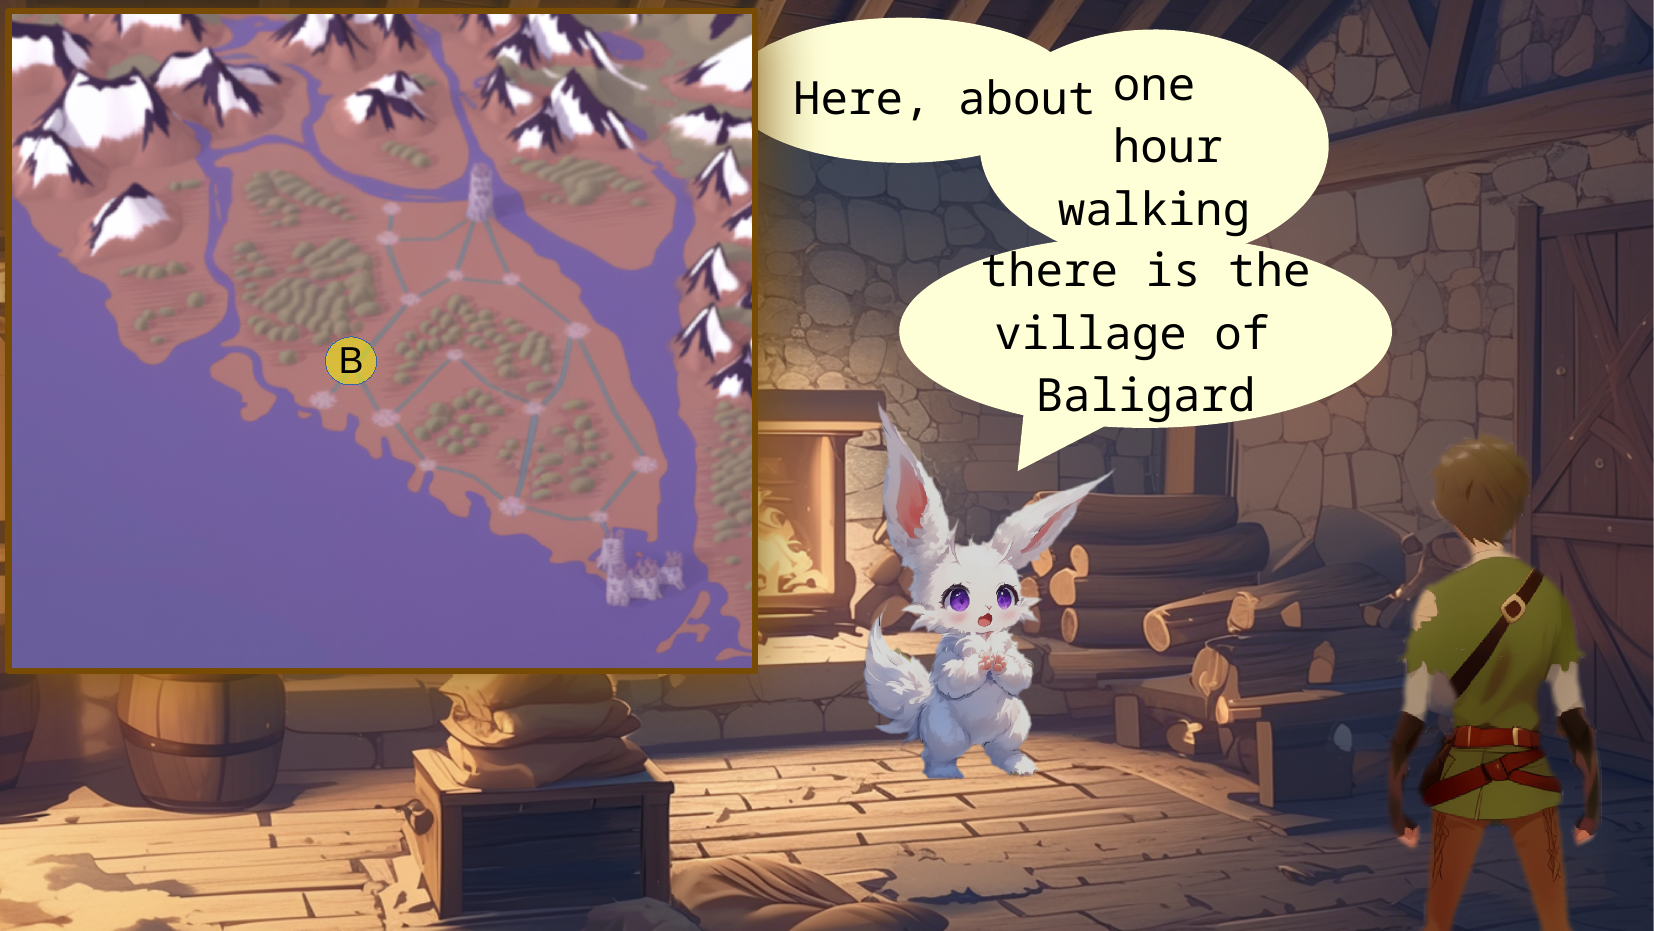

one
 hour walking
Here, about
there is the village of Baligard
B